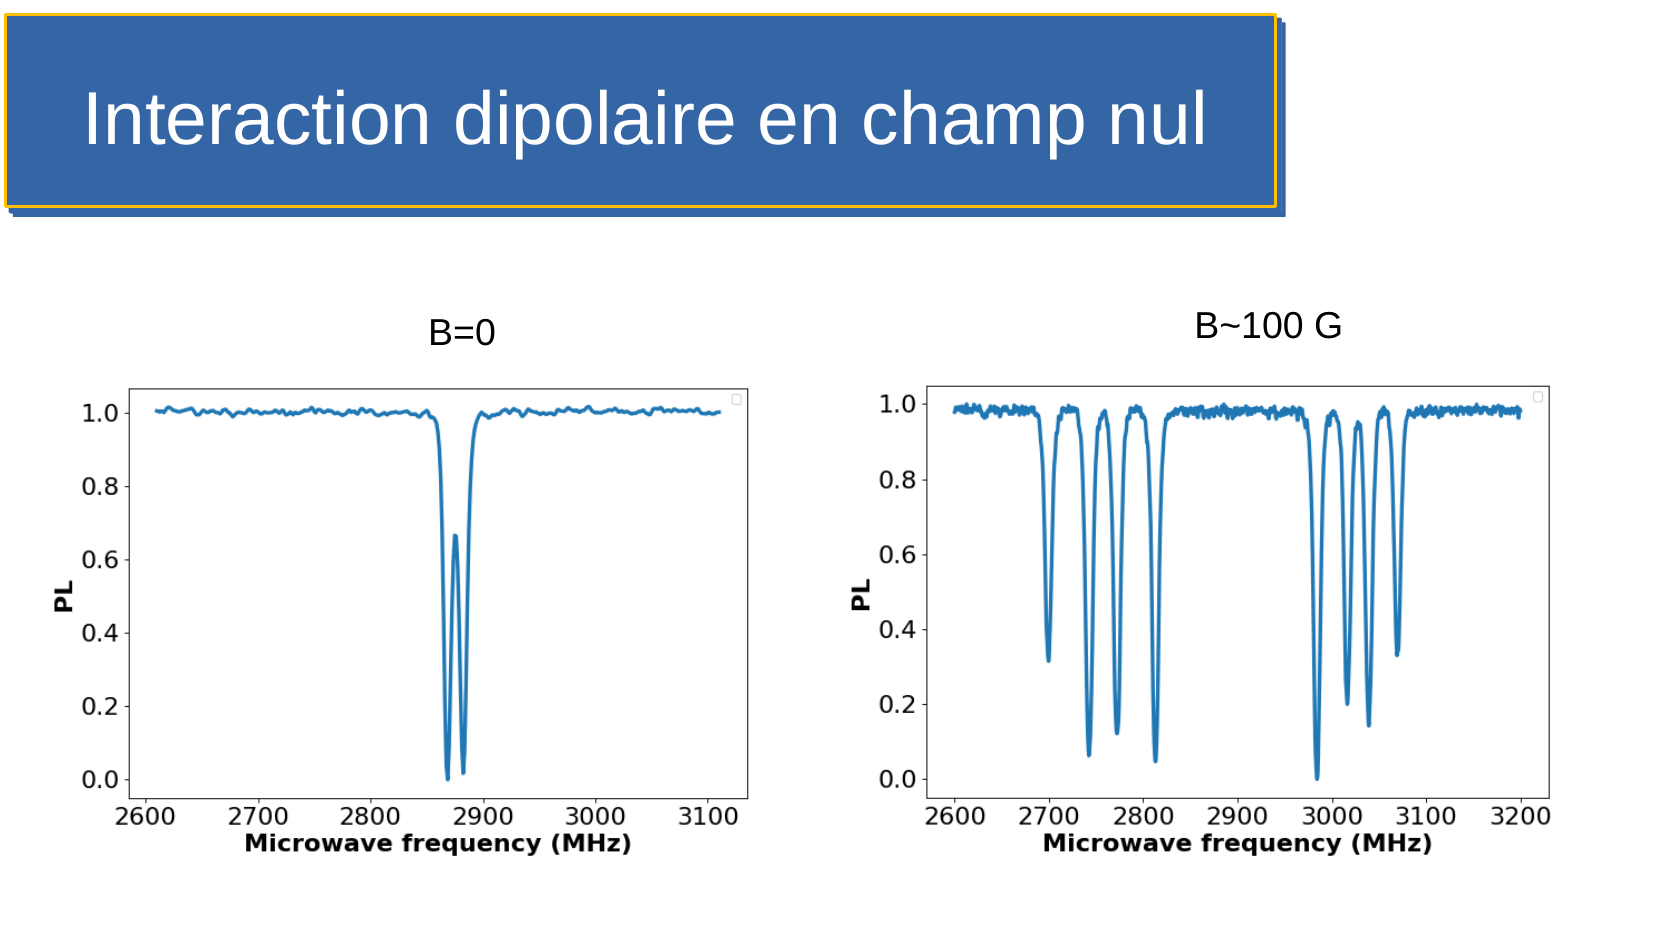

# Interaction dipolaire en champ nul
B~100 G
B=0